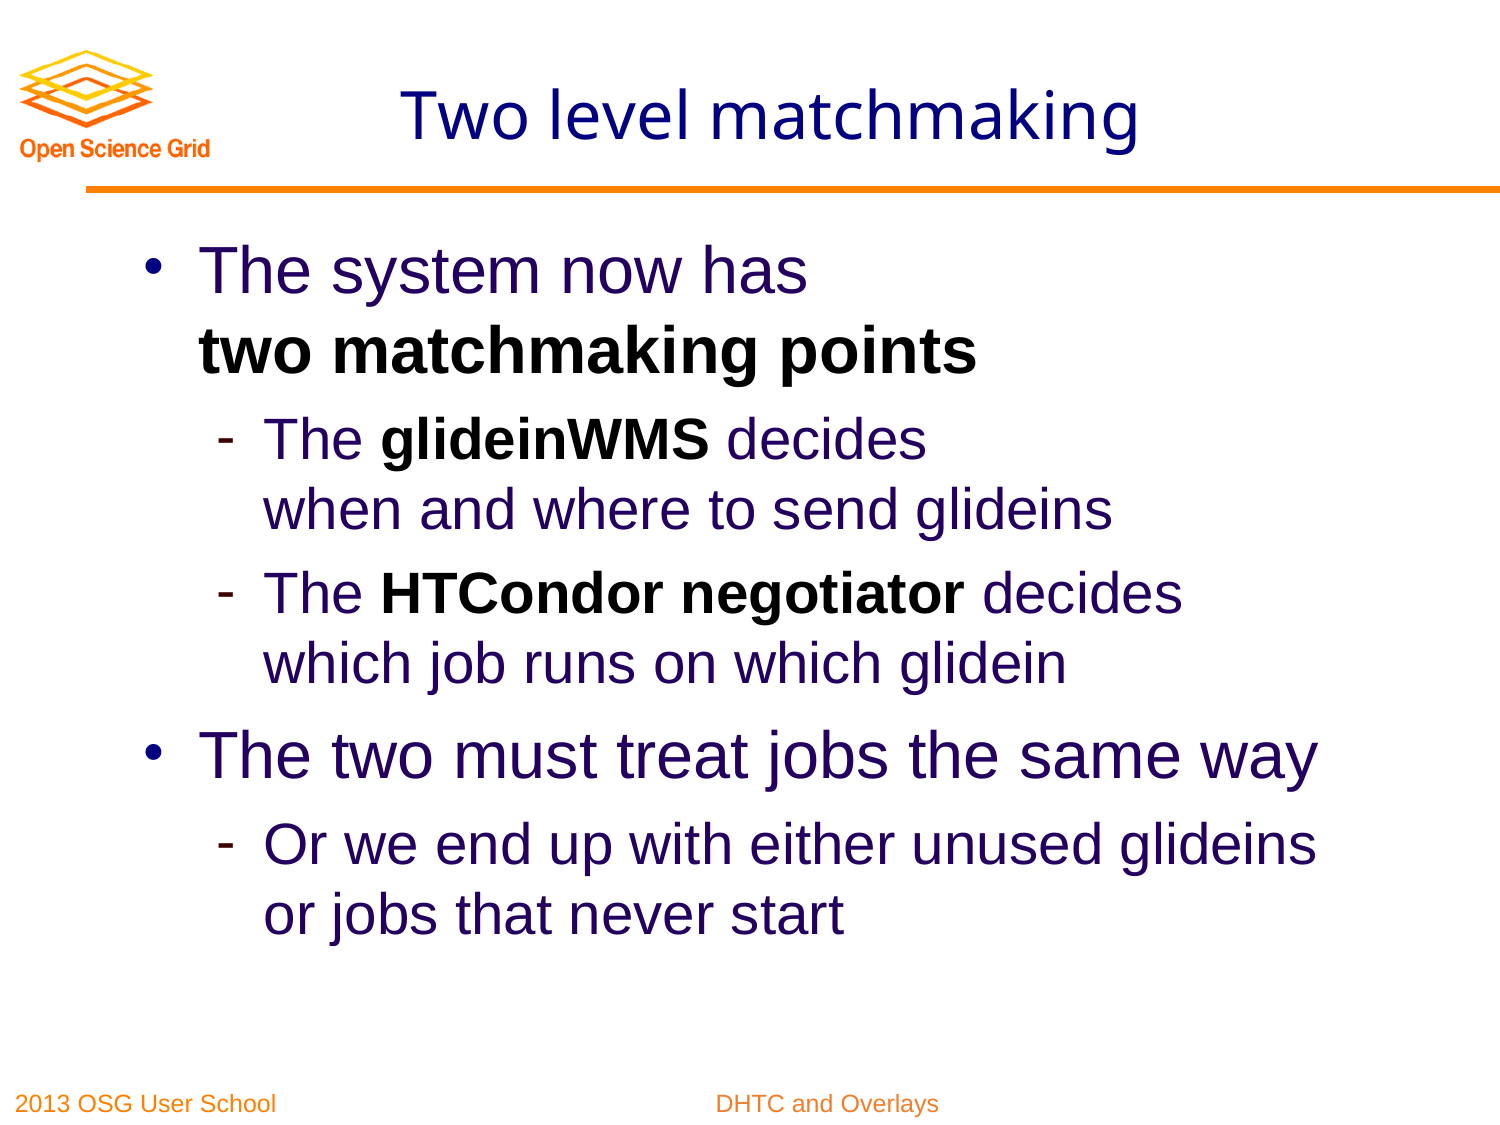

# Two level matchmaking
The system now has
two matchmaking points
The glideinWMS decides
when and where to send glideins
The HTCondor negotiator decides
which job runs on which glidein
The two must treat jobs the same way
Or we end up with either unused glideins
or jobs that never start